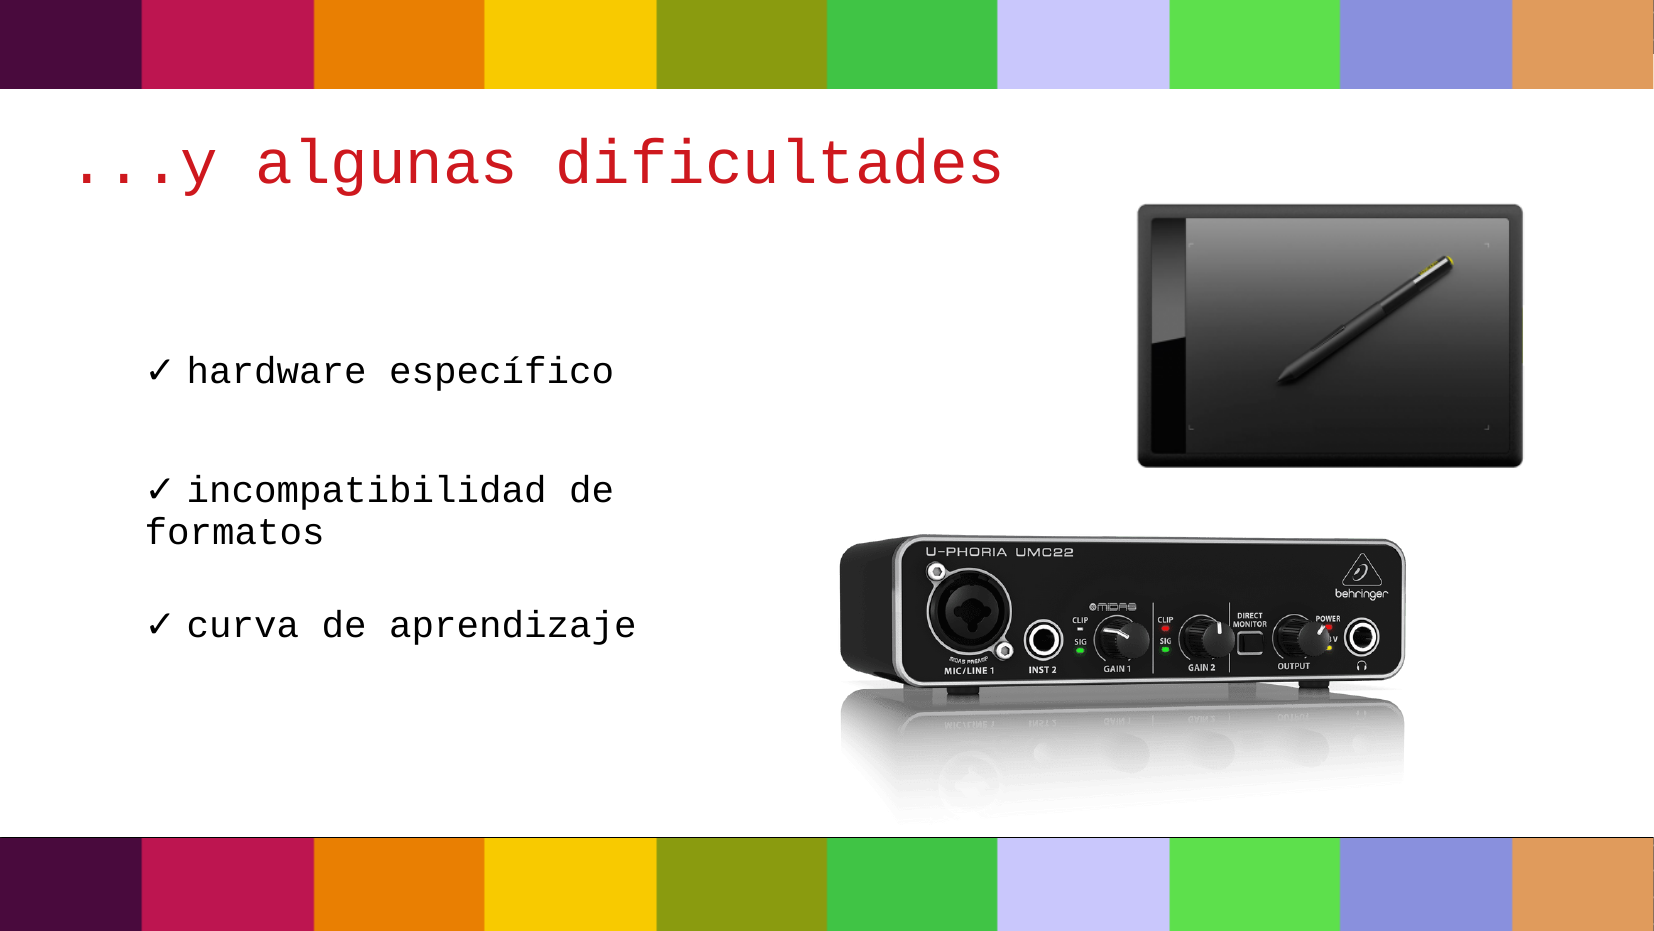

...y algunas dificultades
✓ hardware específico
✓ incompatibilidad de
formatos
✓ curva de aprendizaje